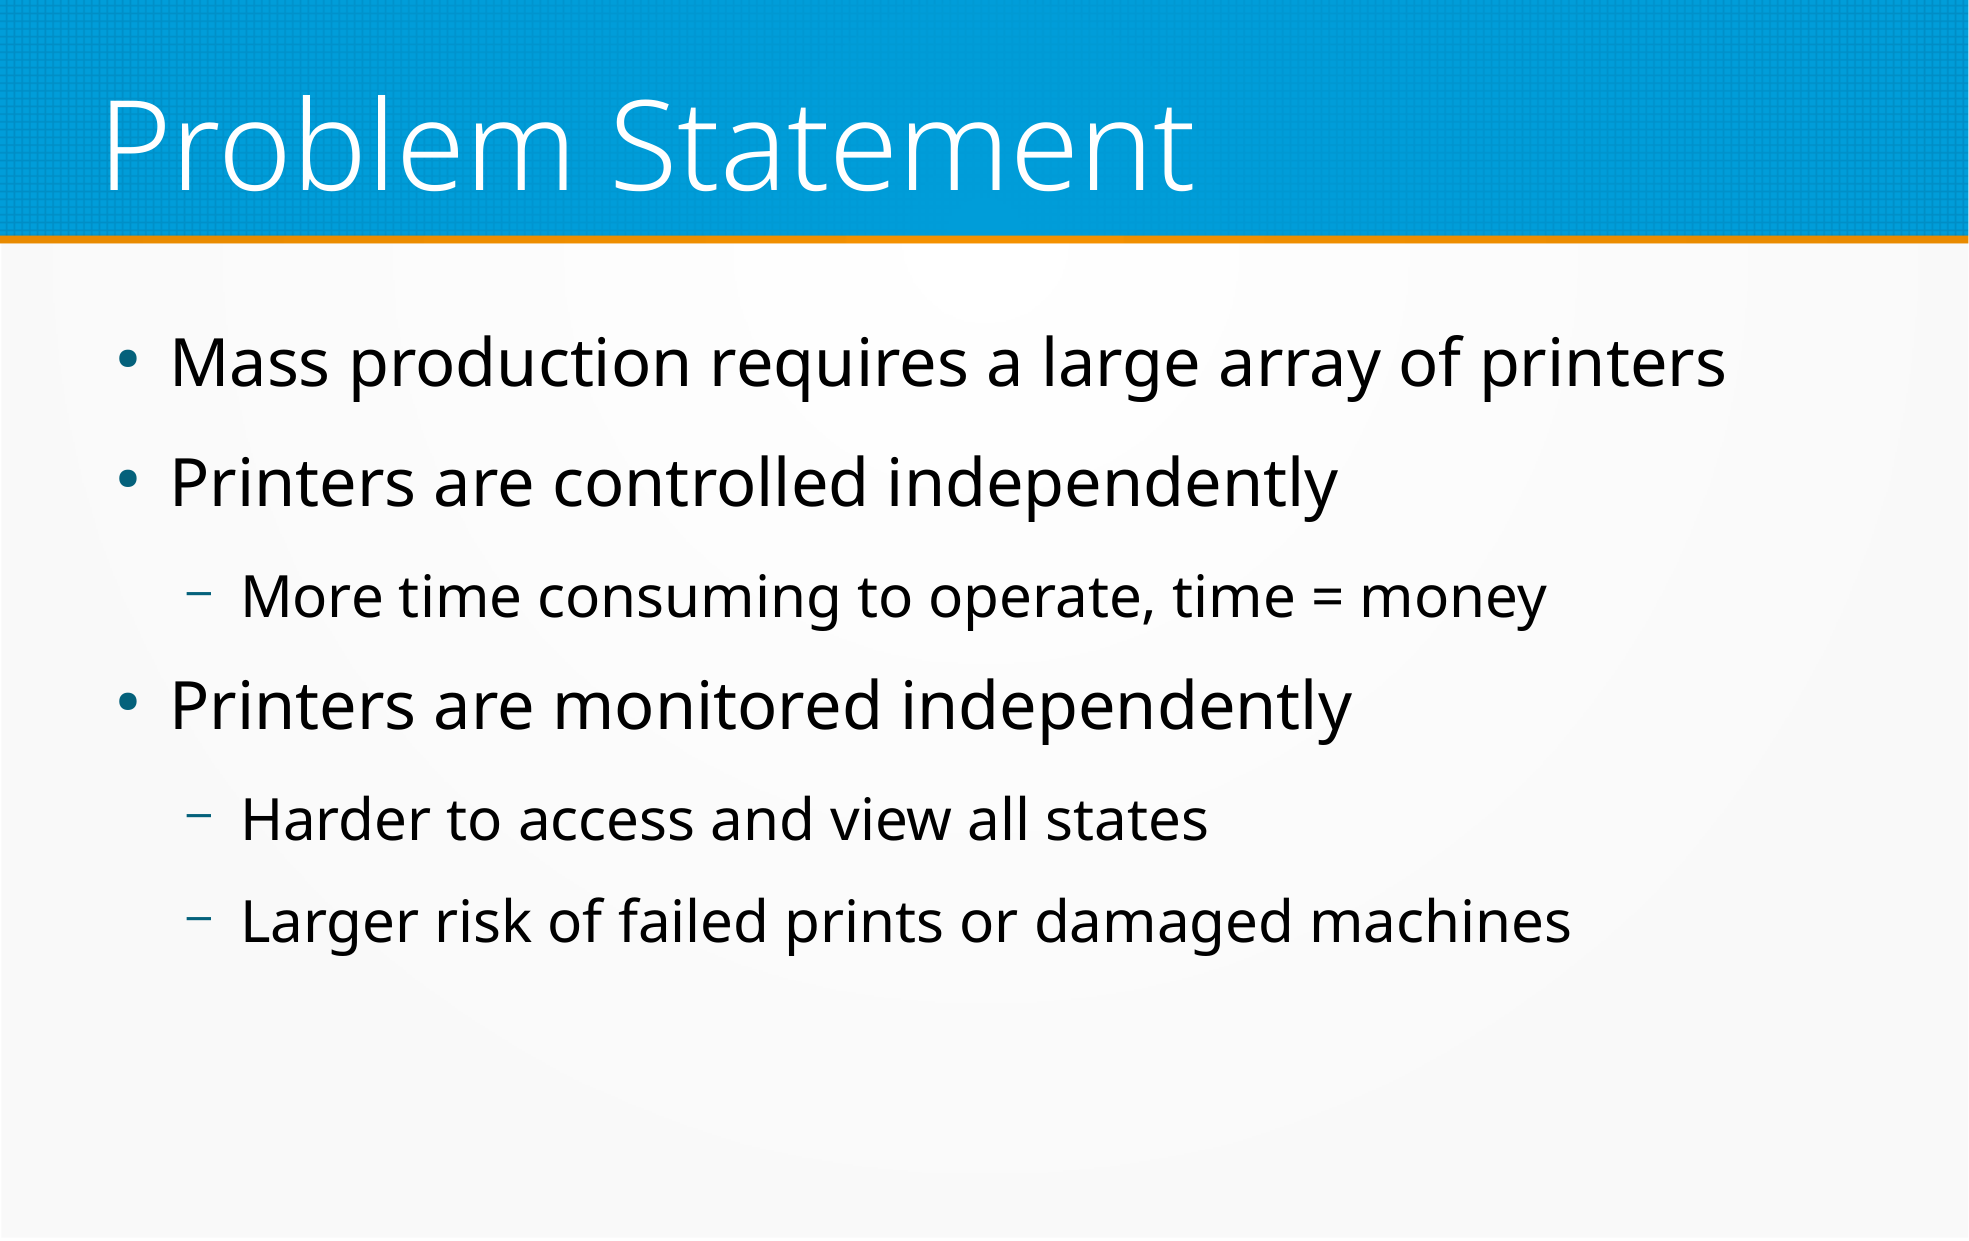

# Problem Statement
Mass production requires a large array of printers
Printers are controlled independently
More time consuming to operate, time = money
Printers are monitored independently
Harder to access and view all states
Larger risk of failed prints or damaged machines